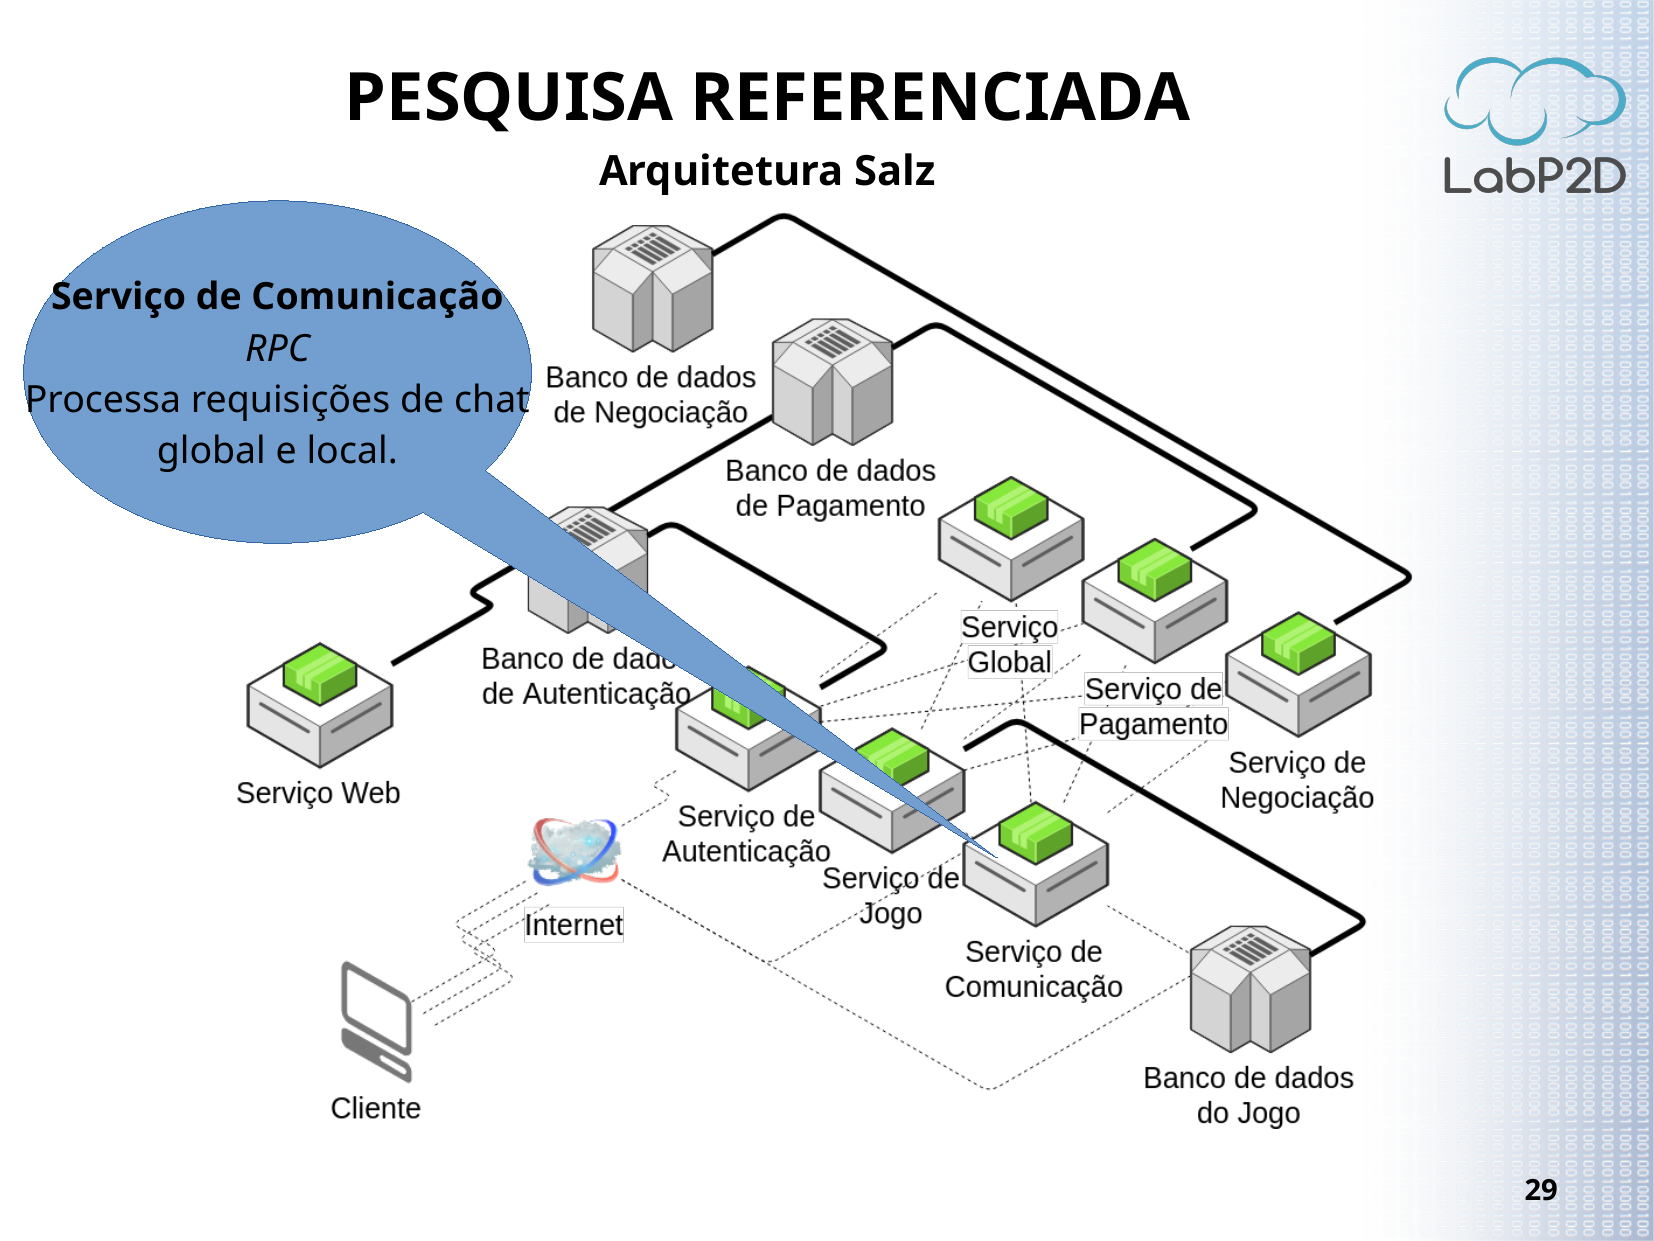

# PESQUISA REFERENCIADA Arquitetura Salz
Serviço de Comunicação
RPC
Processa requisições de chat
global e local.
29